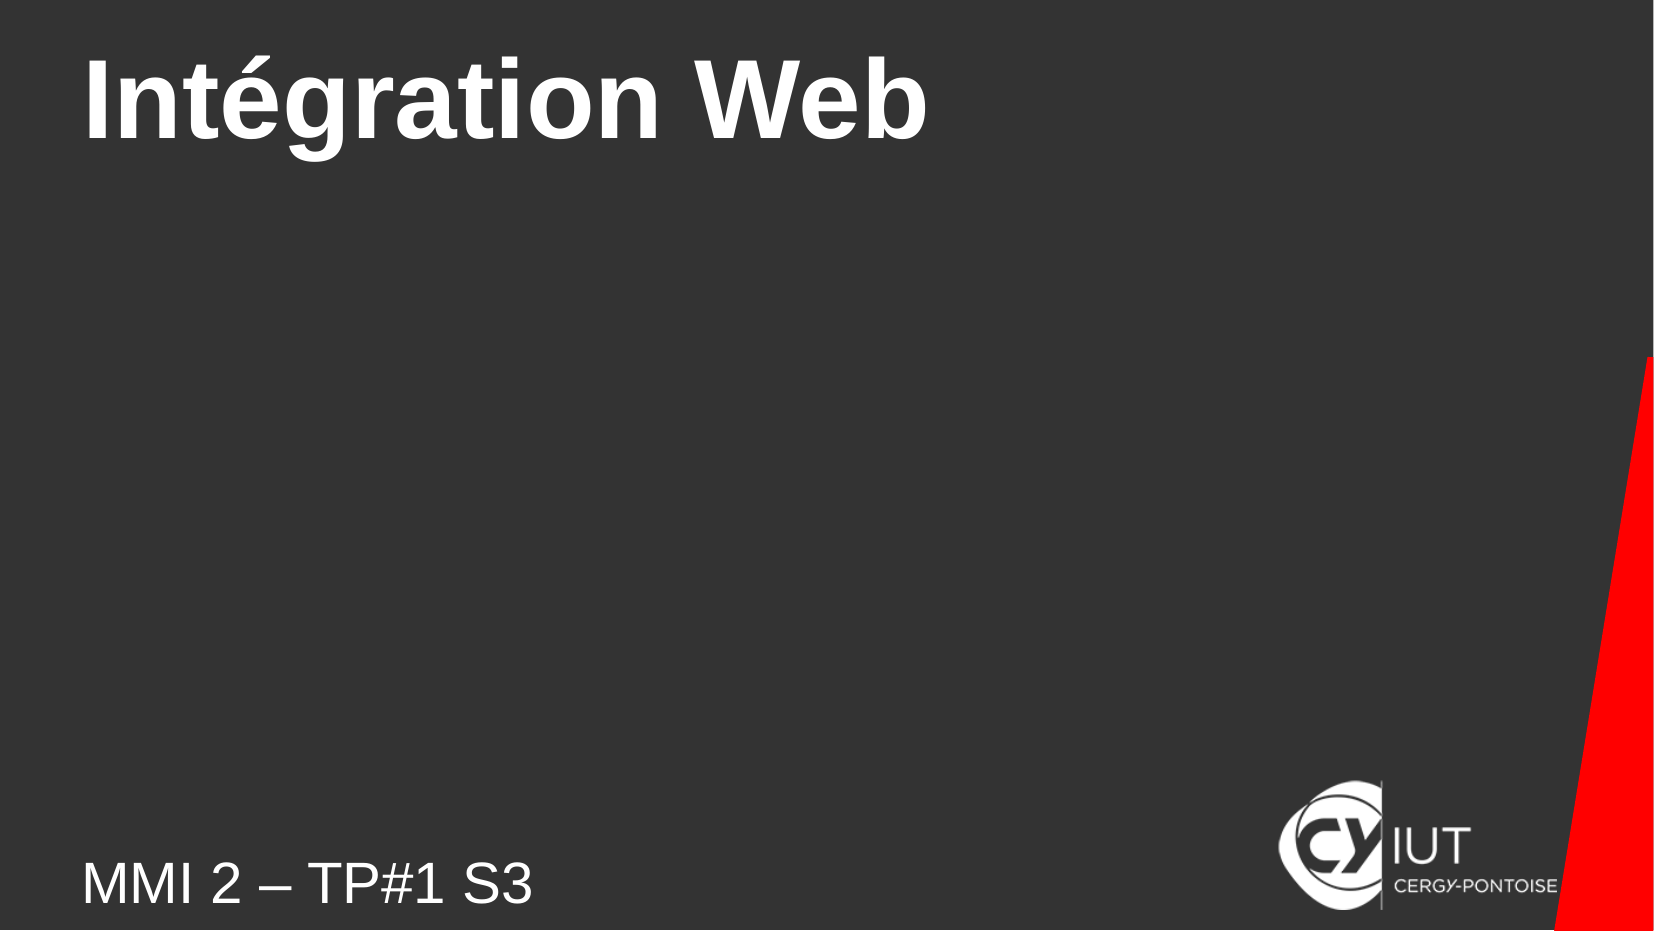

# Intégration Web
MMI 2 – TP#1 S3